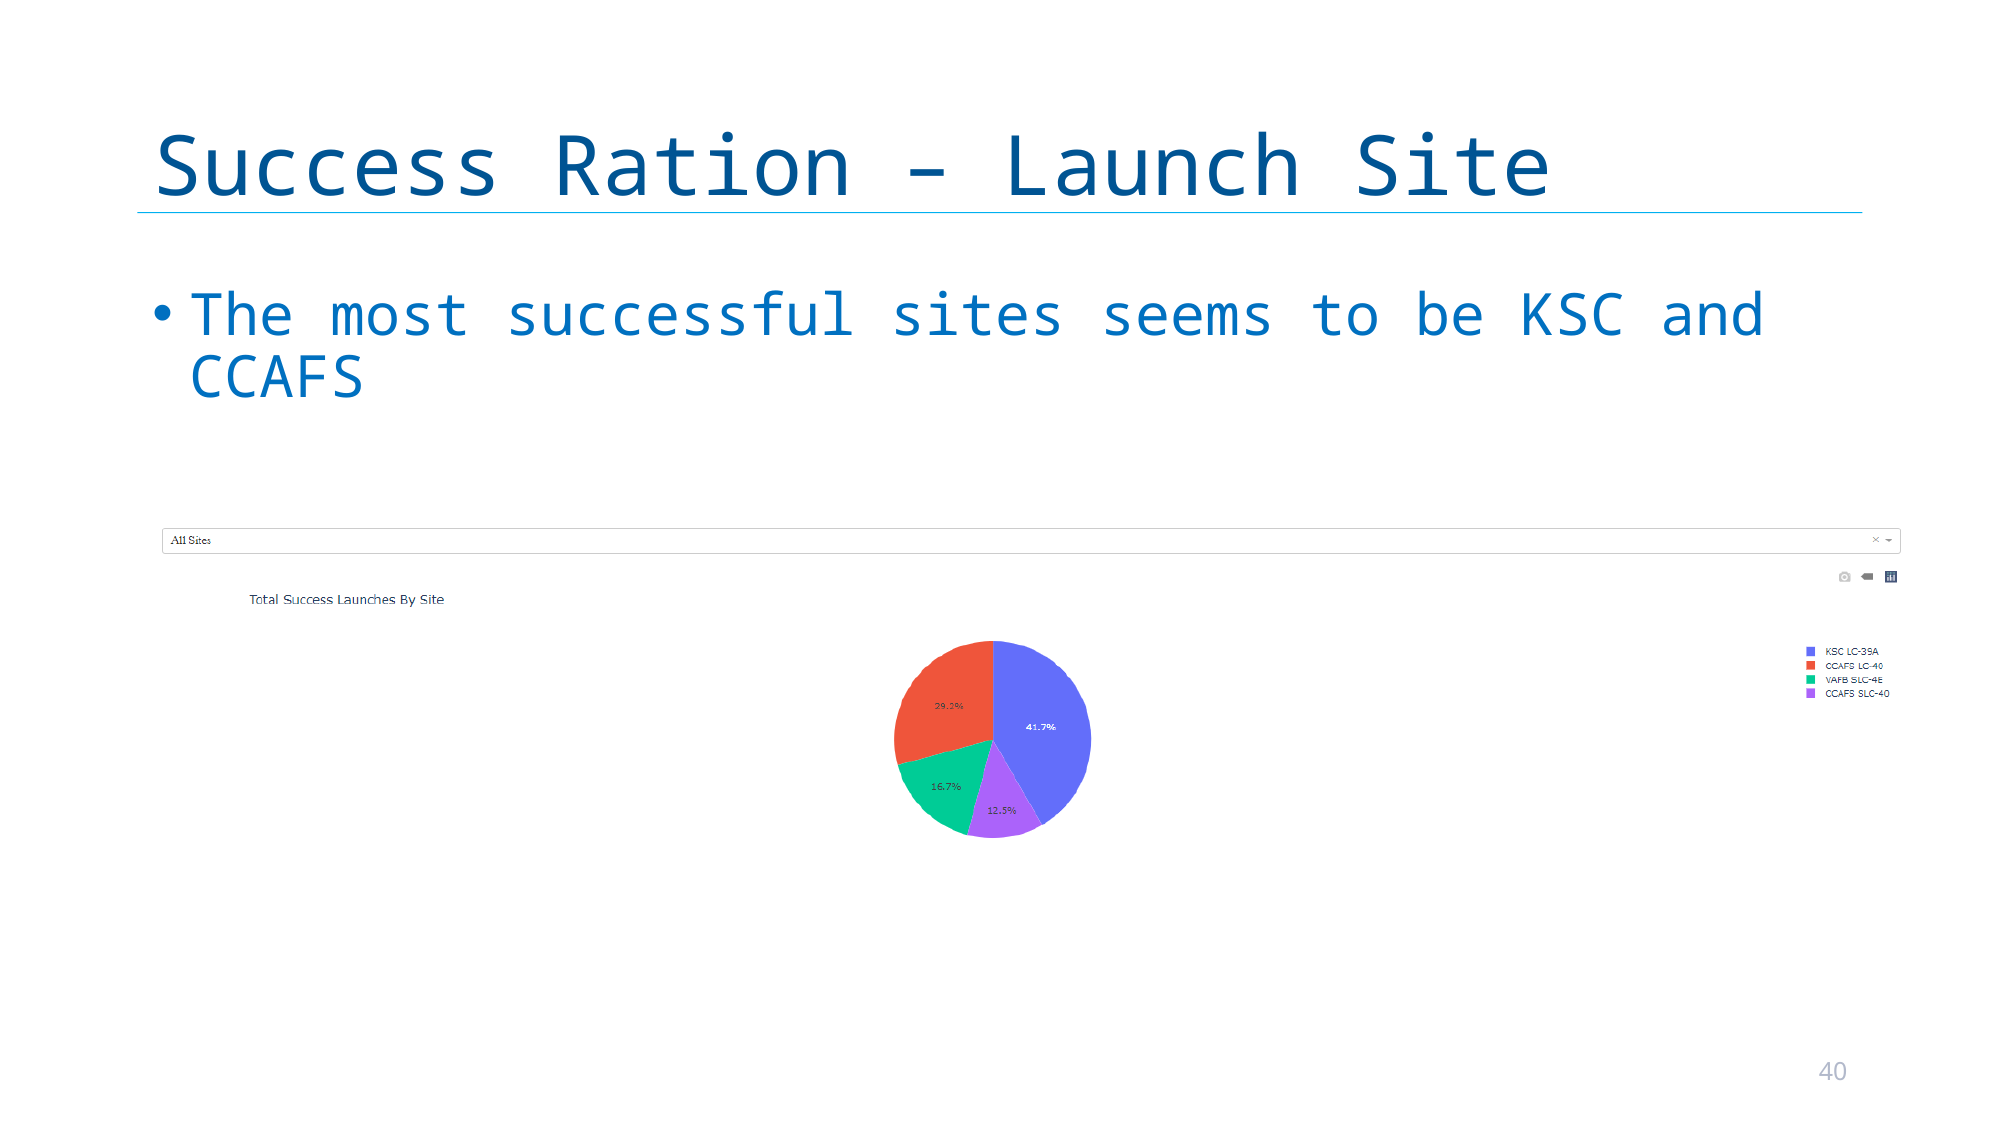

# Success Ration – Launch Site
The most successful sites seems to be KSC and CCAFS